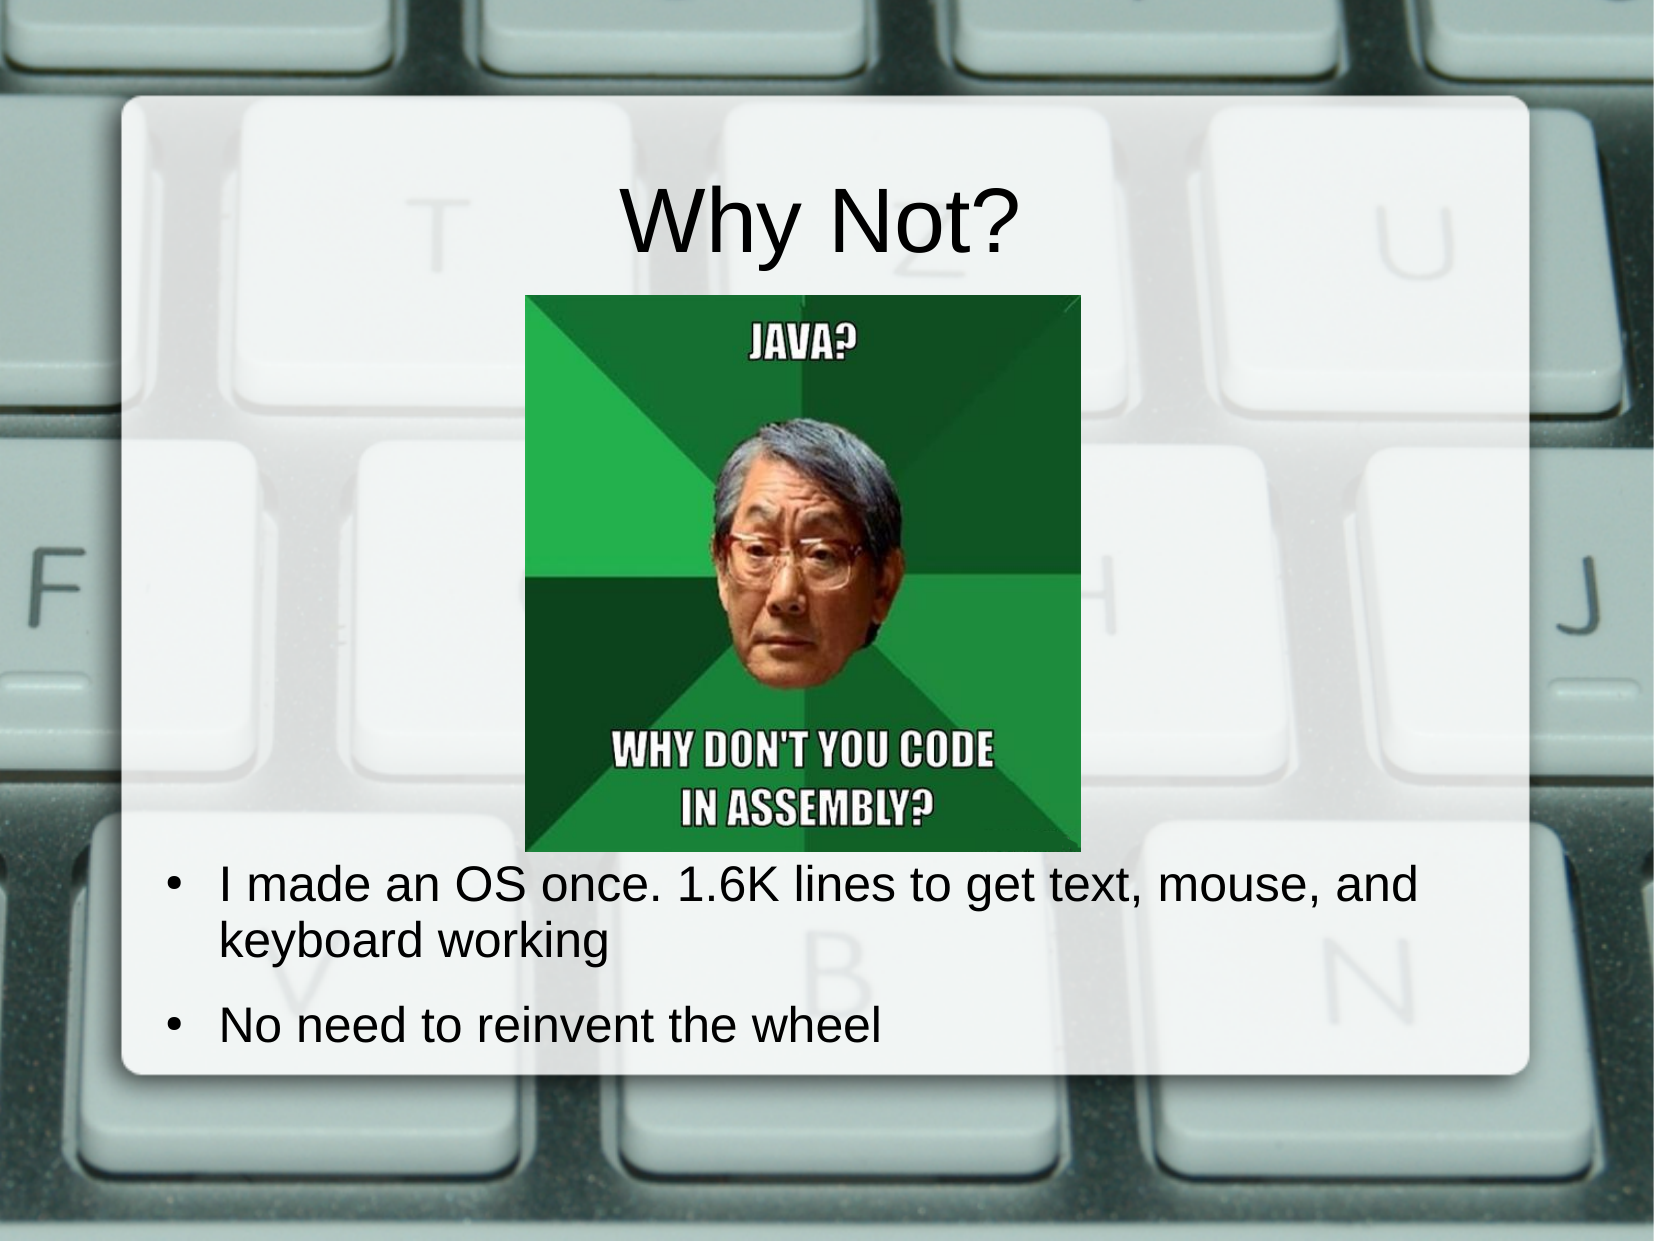

# Why Not?
I made an OS once. 1.6K lines to get text, mouse, and keyboard working
No need to reinvent the wheel